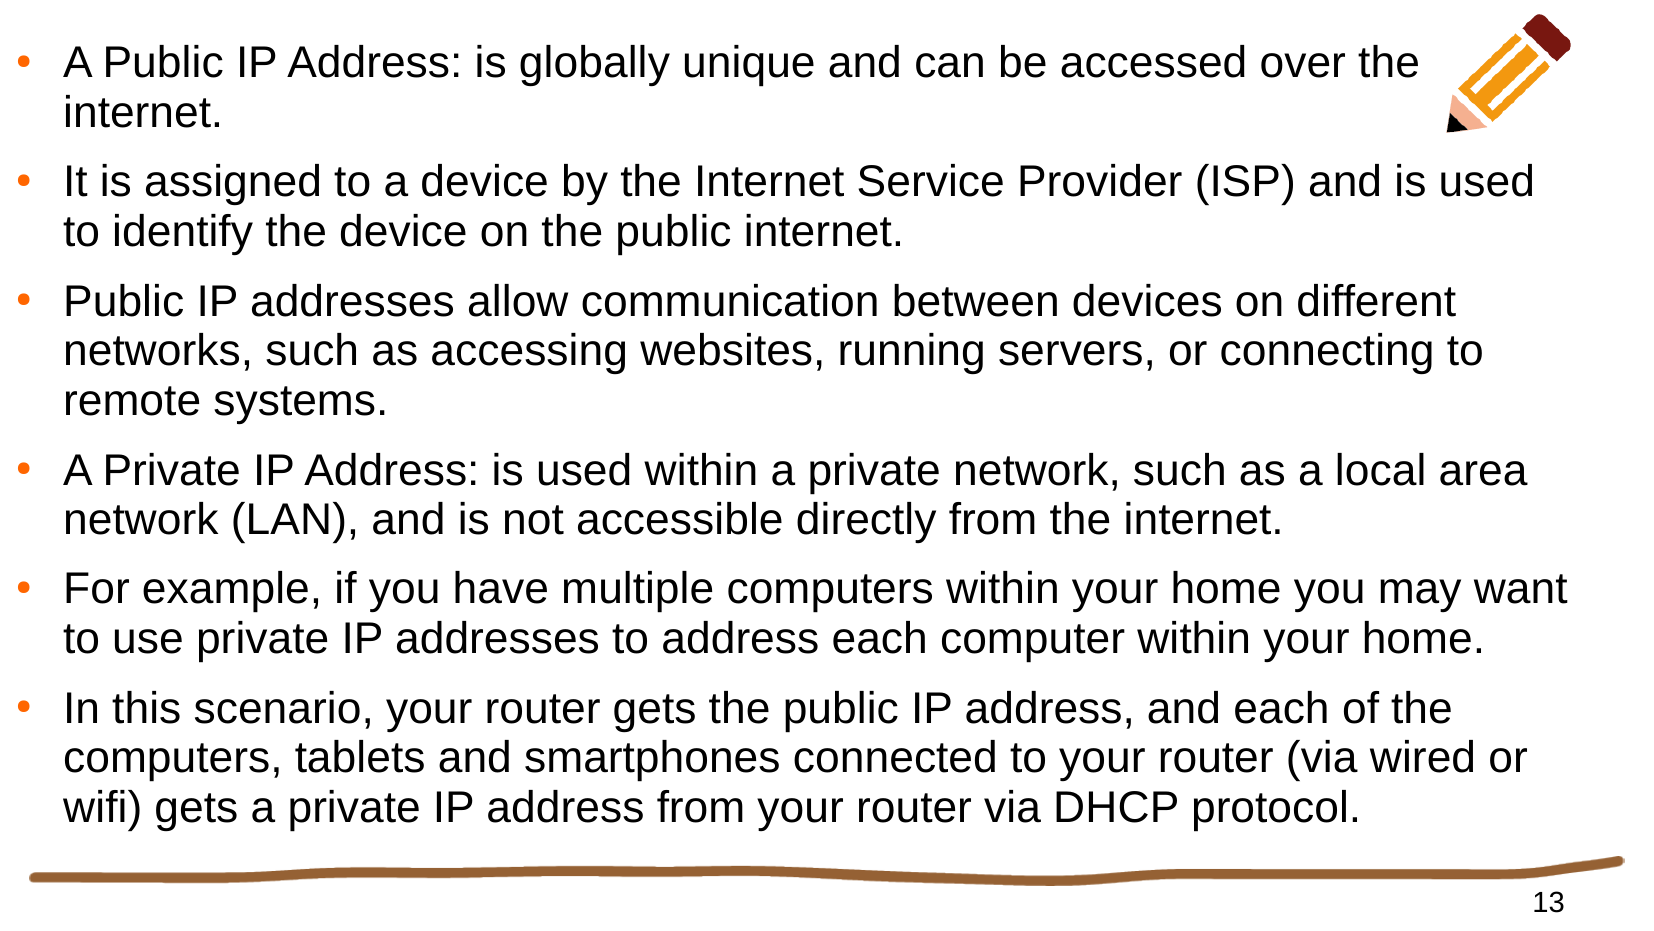

# A Public IP Address: is globally unique and can be accessed over the internet.
It is assigned to a device by the Internet Service Provider (ISP) and is used to identify the device on the public internet.
Public IP addresses allow communication between devices on different networks, such as accessing websites, running servers, or connecting to remote systems.
A Private IP Address: is used within a private network, such as a local area network (LAN), and is not accessible directly from the internet.
For example, if you have multiple computers within your home you may want to use private IP addresses to address each computer within your home.
In this scenario, your router gets the public IP address, and each of the computers, tablets and smartphones connected to your router (via wired or wifi) gets a private IP address from your router via DHCP protocol.
13